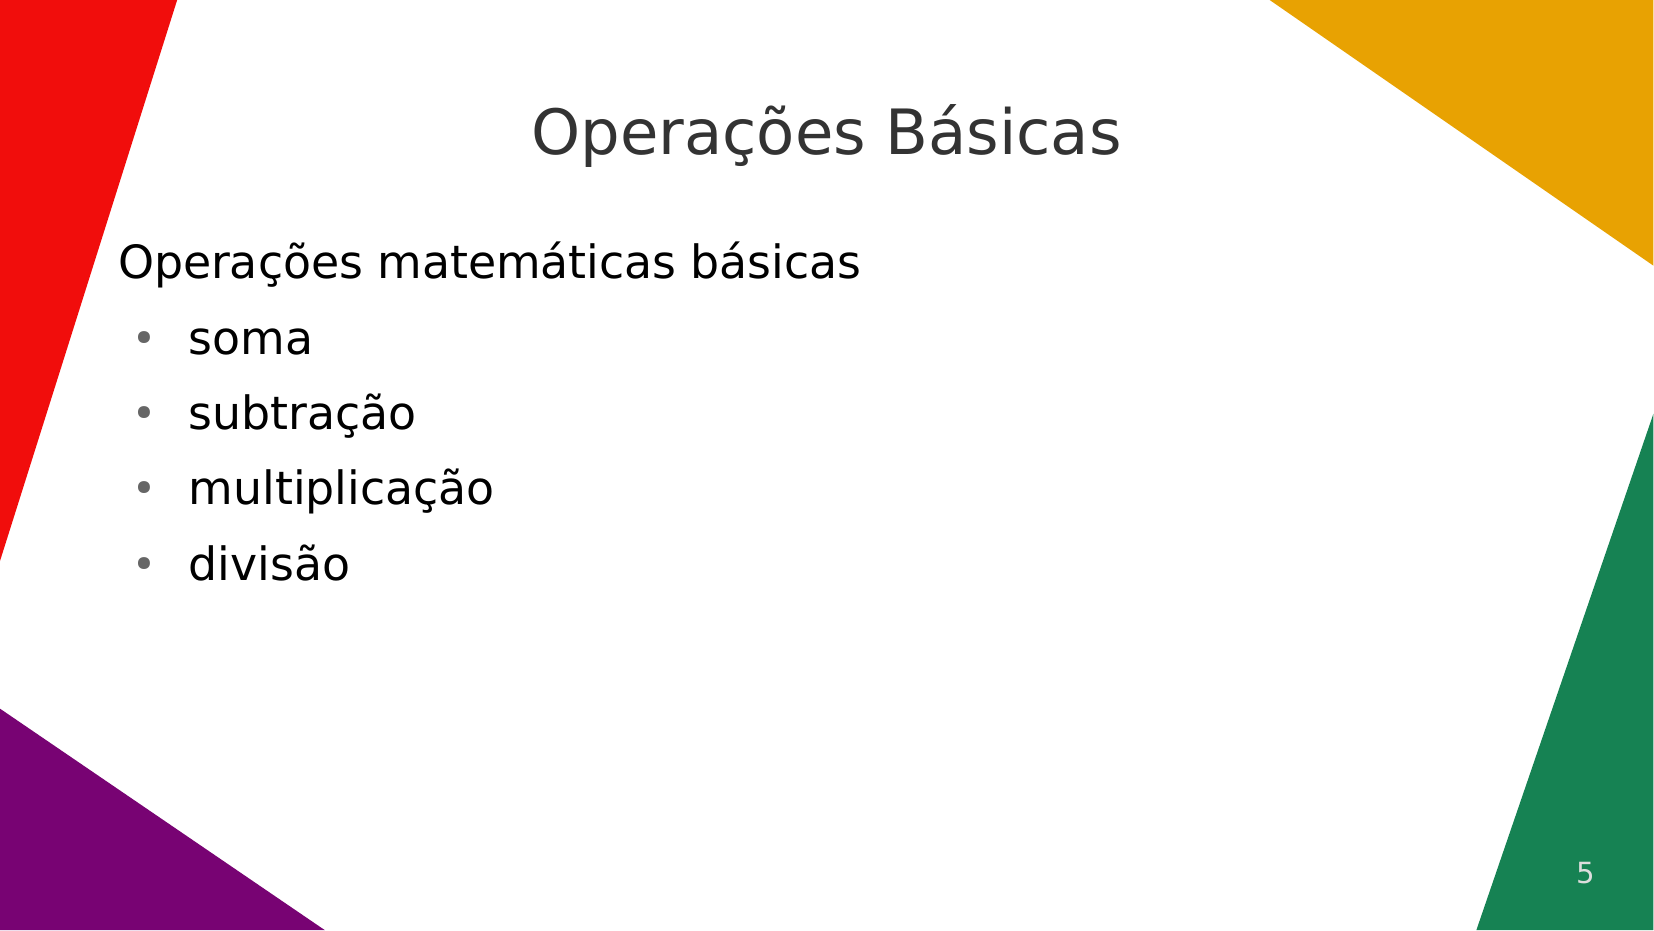

# Operações Básicas
Operações matemáticas básicas
soma
subtração
multiplicação
divisão
5